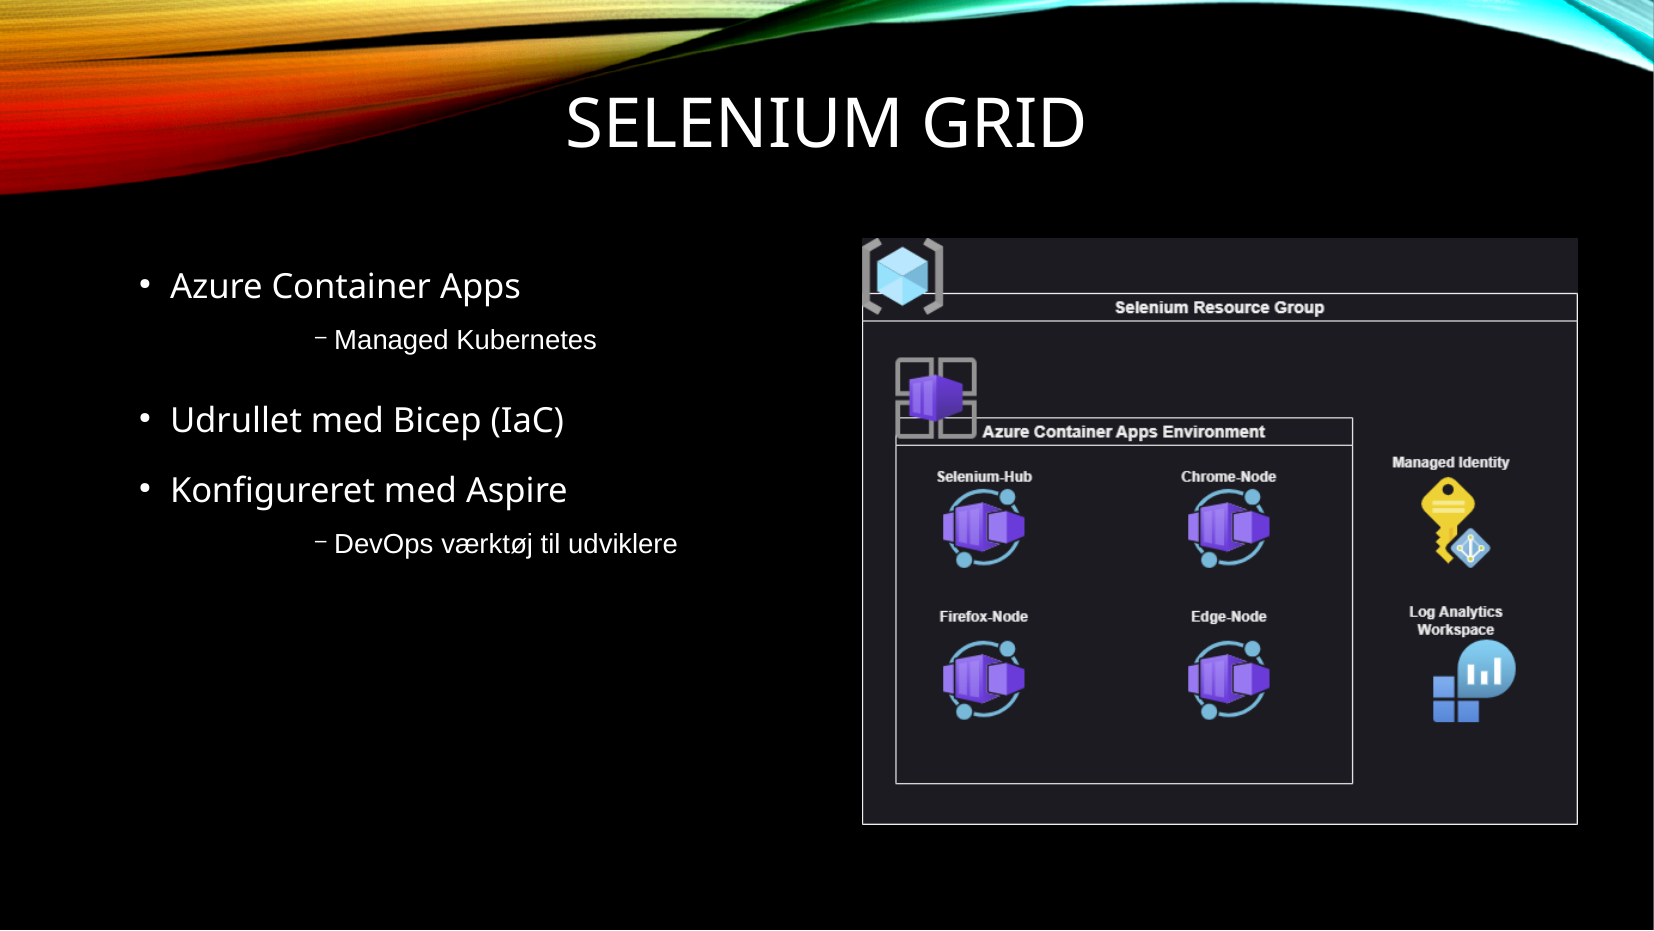

# Selenium Grid
Azure Container Apps
 Managed Kubernetes
Udrullet med Bicep (IaC)
Konfigureret med Aspire
 DevOps værktøj til udviklere